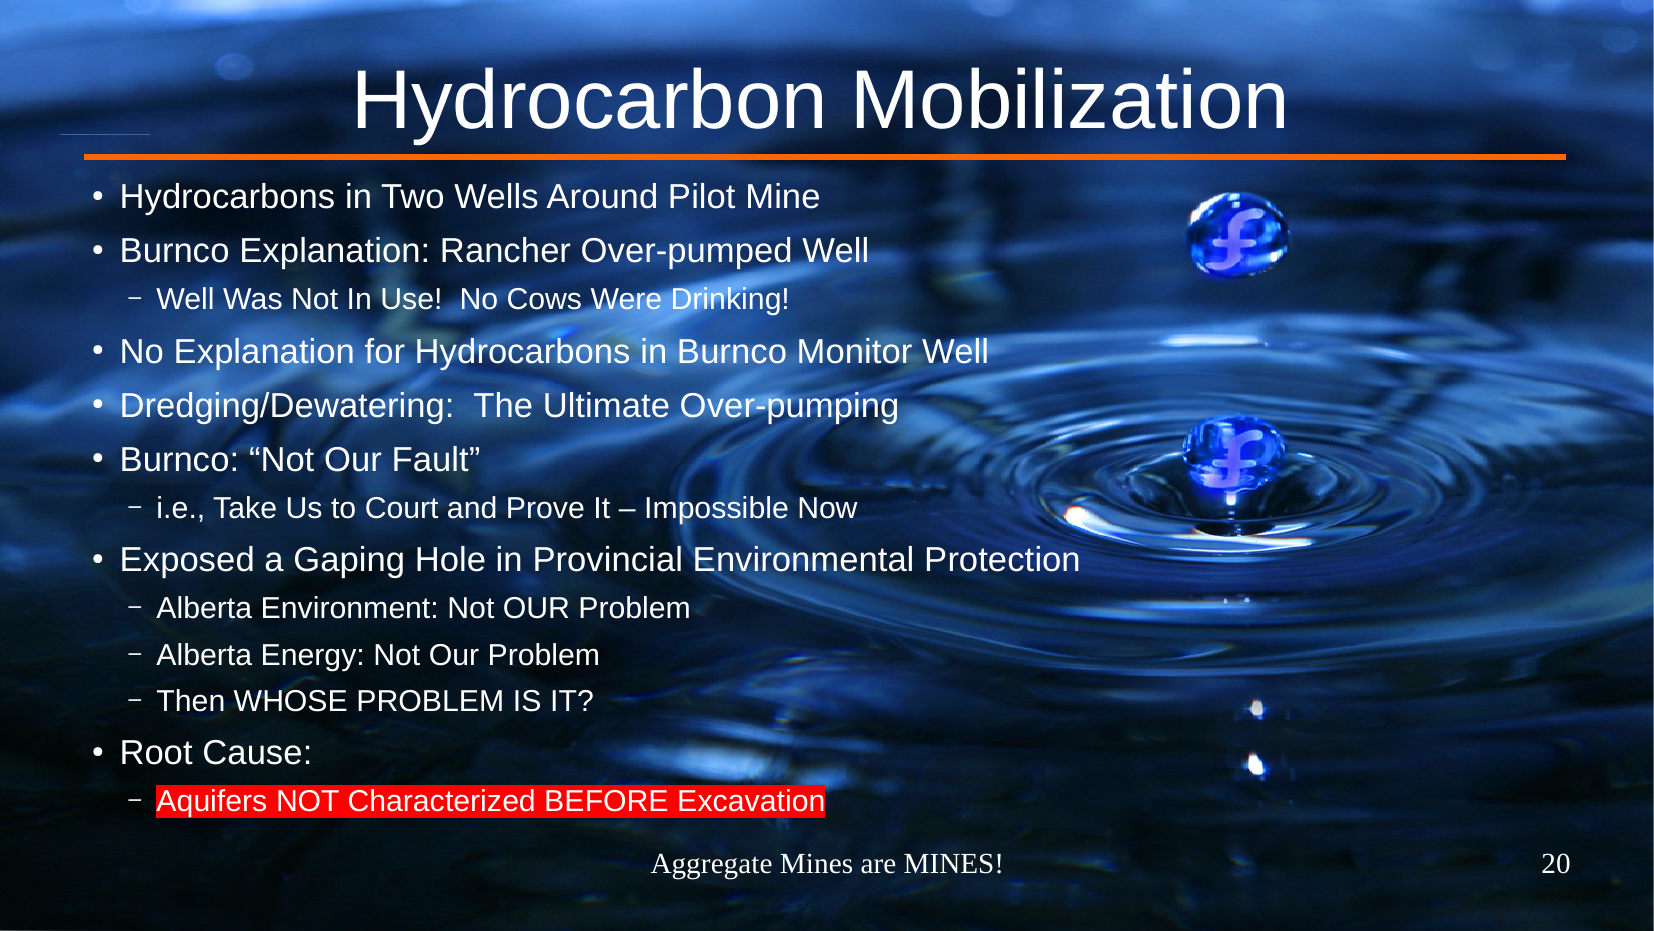

# Hydrocarbon Mobilization
Hydrocarbons in Two Wells Around Pilot Mine
Burnco Explanation: Rancher Over-pumped Well
Well Was Not In Use! No Cows Were Drinking!
No Explanation for Hydrocarbons in Burnco Monitor Well
Dredging/Dewatering: The Ultimate Over-pumping
Burnco: “Not Our Fault”
i.e., Take Us to Court and Prove It – Impossible Now
Exposed a Gaping Hole in Provincial Environmental Protection
Alberta Environment: Not OUR Problem
Alberta Energy: Not Our Problem
Then WHOSE PROBLEM IS IT?
Root Cause:
Aquifers NOT Characterized BEFORE Excavation
Aggregate Mines are MINES!
20